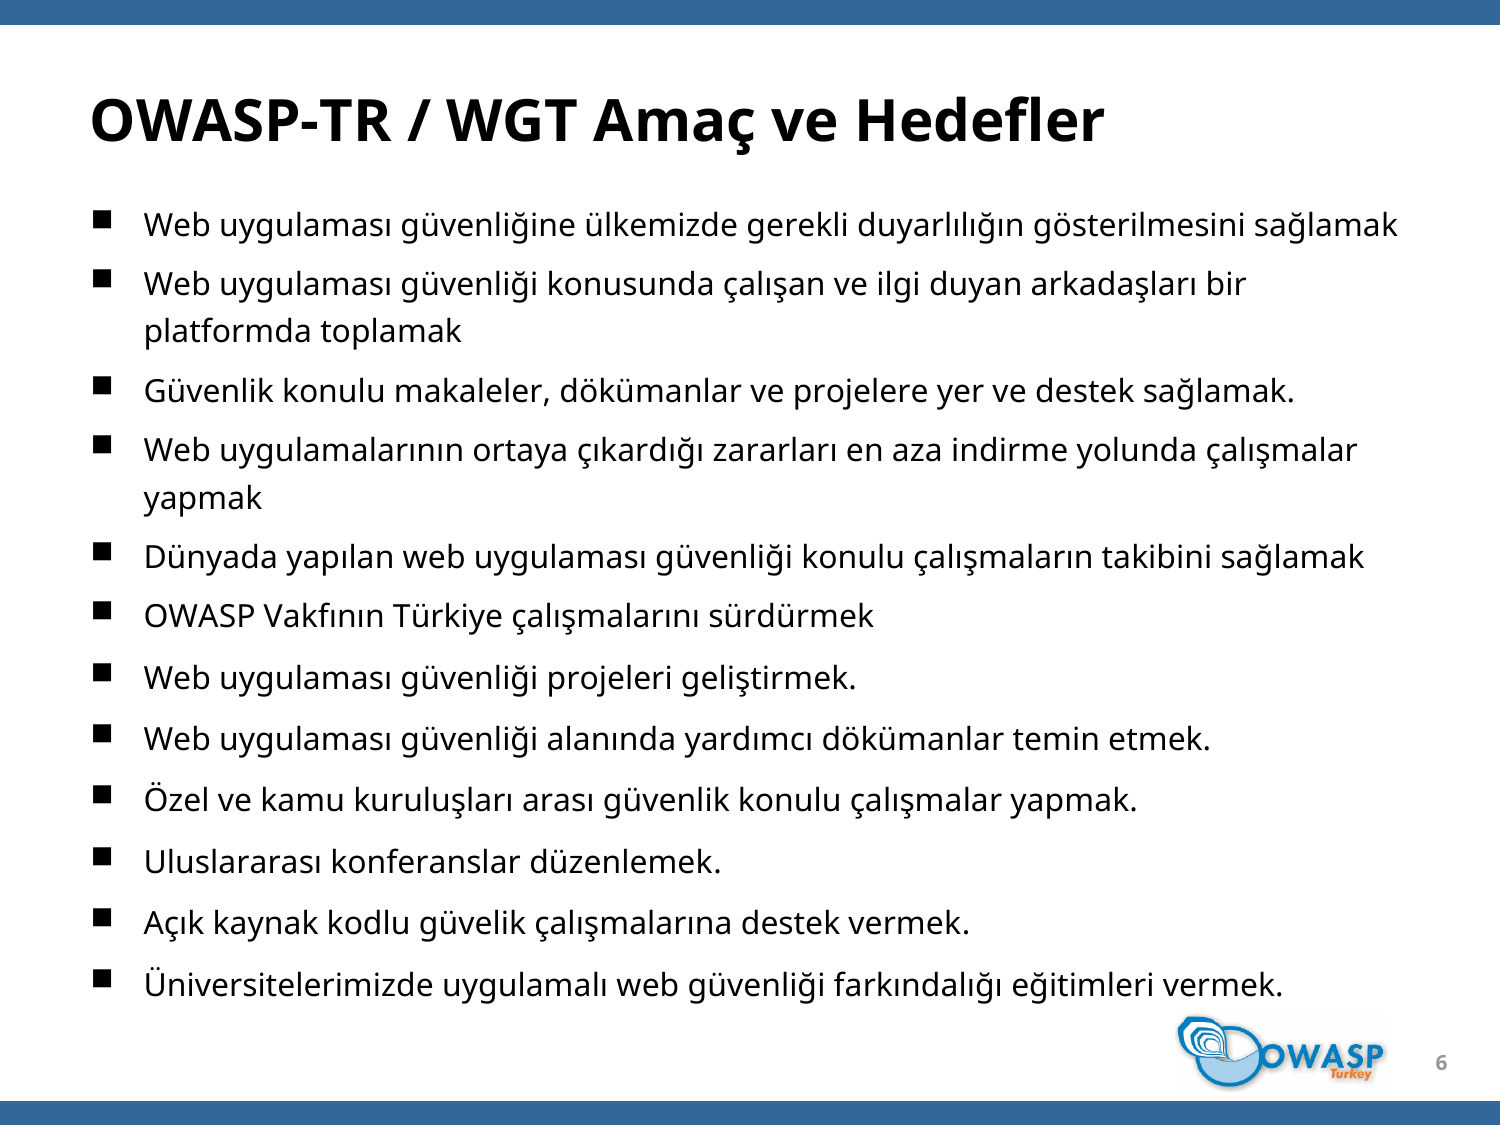

# OWASP-TR / WGT Amaç ve Hedefler
Web uygulaması güvenliğine ülkemizde gerekli duyarlılığın gösterilmesini sağlamak
Web uygulaması güvenliği konusunda çalışan ve ilgi duyan arkadaşları bir platformda toplamak
Güvenlik konulu makaleler, dökümanlar ve projelere yer ve destek sağlamak.
Web uygulamalarının ortaya çıkardığı zararları en aza indirme yolunda çalışmalar yapmak
Dünyada yapılan web uygulaması güvenliği konulu çalışmaların takibini sağlamak
OWASP Vakfının Türkiye çalışmalarını sürdürmek
Web uygulaması güvenliği projeleri geliştirmek.
Web uygulaması güvenliği alanında yardımcı dökümanlar temin etmek.
Özel ve kamu kuruluşları arası güvenlik konulu çalışmalar yapmak.
Uluslararası konferanslar düzenlemek.
Açık kaynak kodlu güvelik çalışmalarına destek vermek.
Üniversitelerimizde uygulamalı web güvenliği farkındalığı eğitimleri vermek.